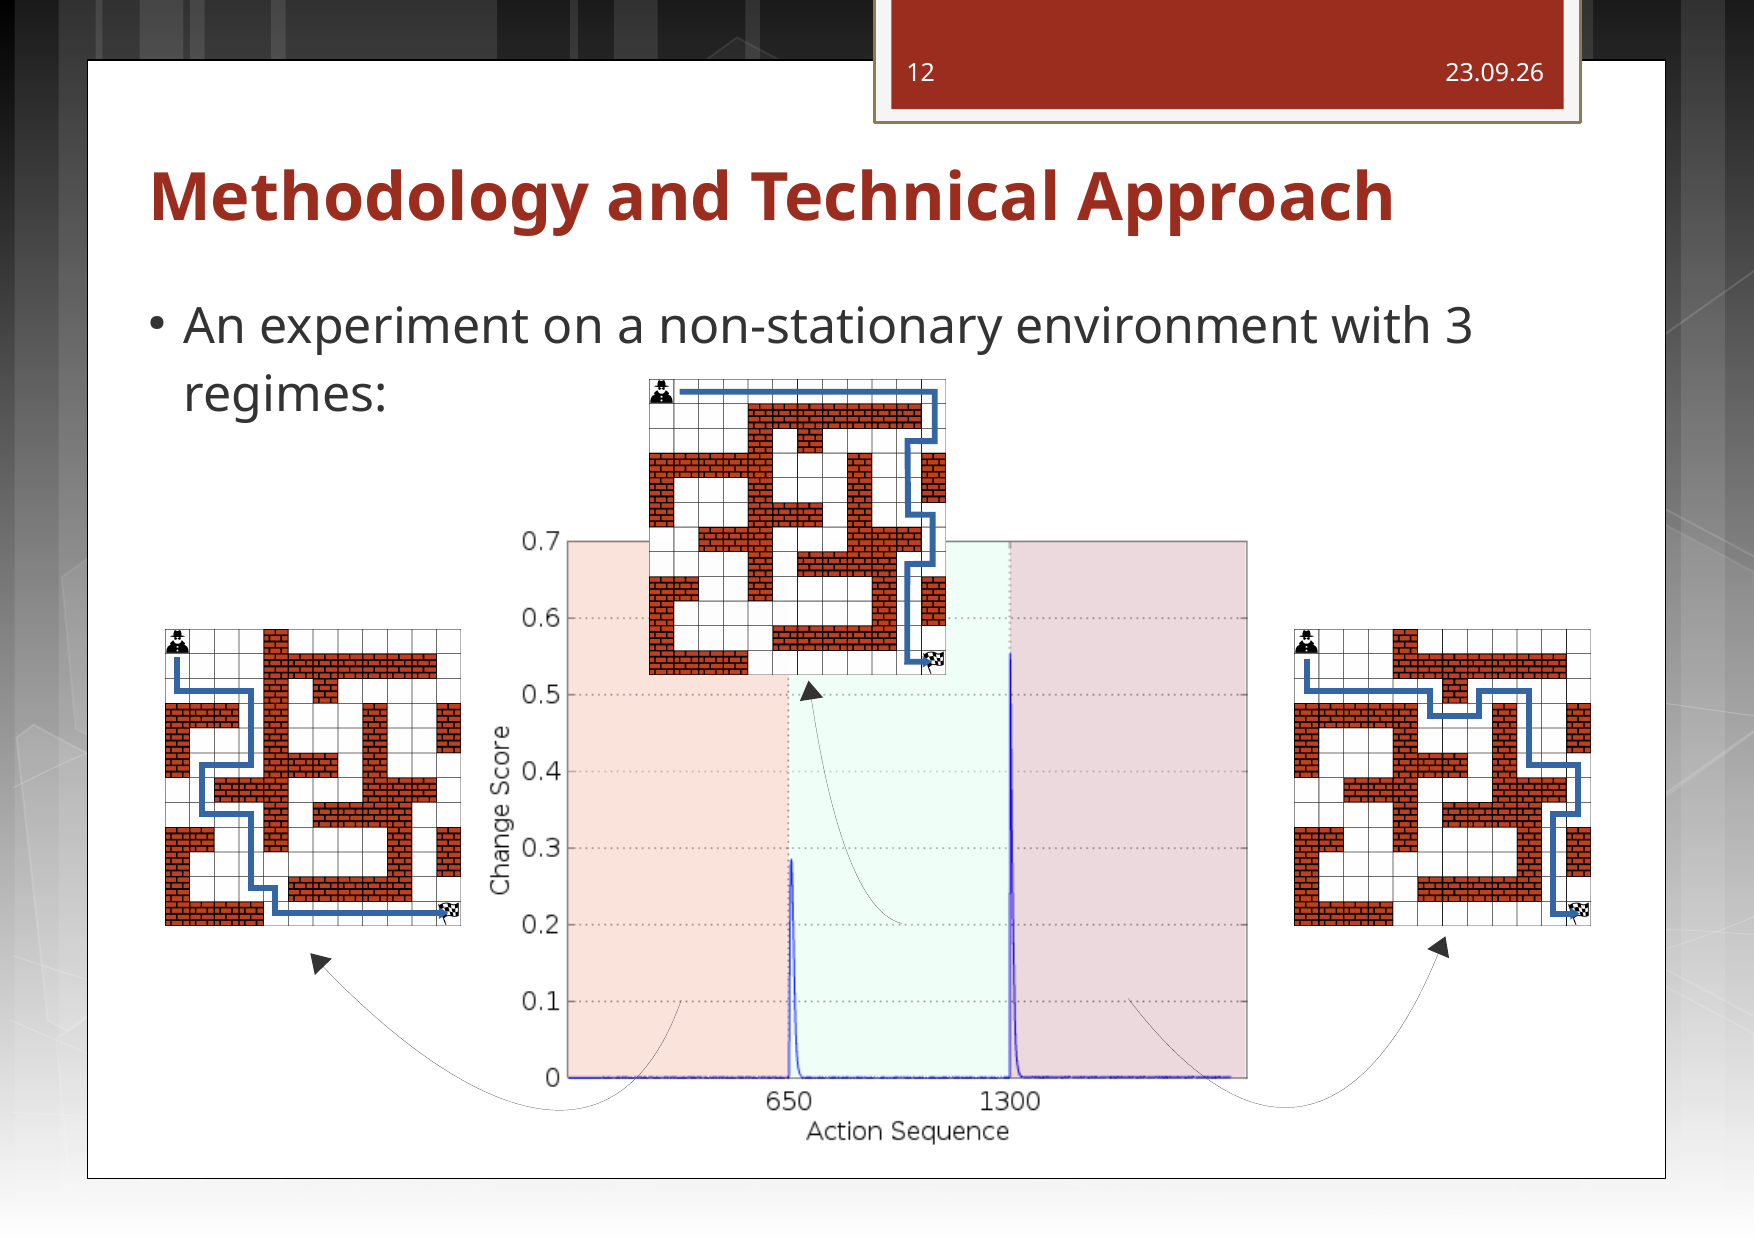

12
# Methodology and Technical Approach
An experiment on a non-stationary environment with 3 regimes: